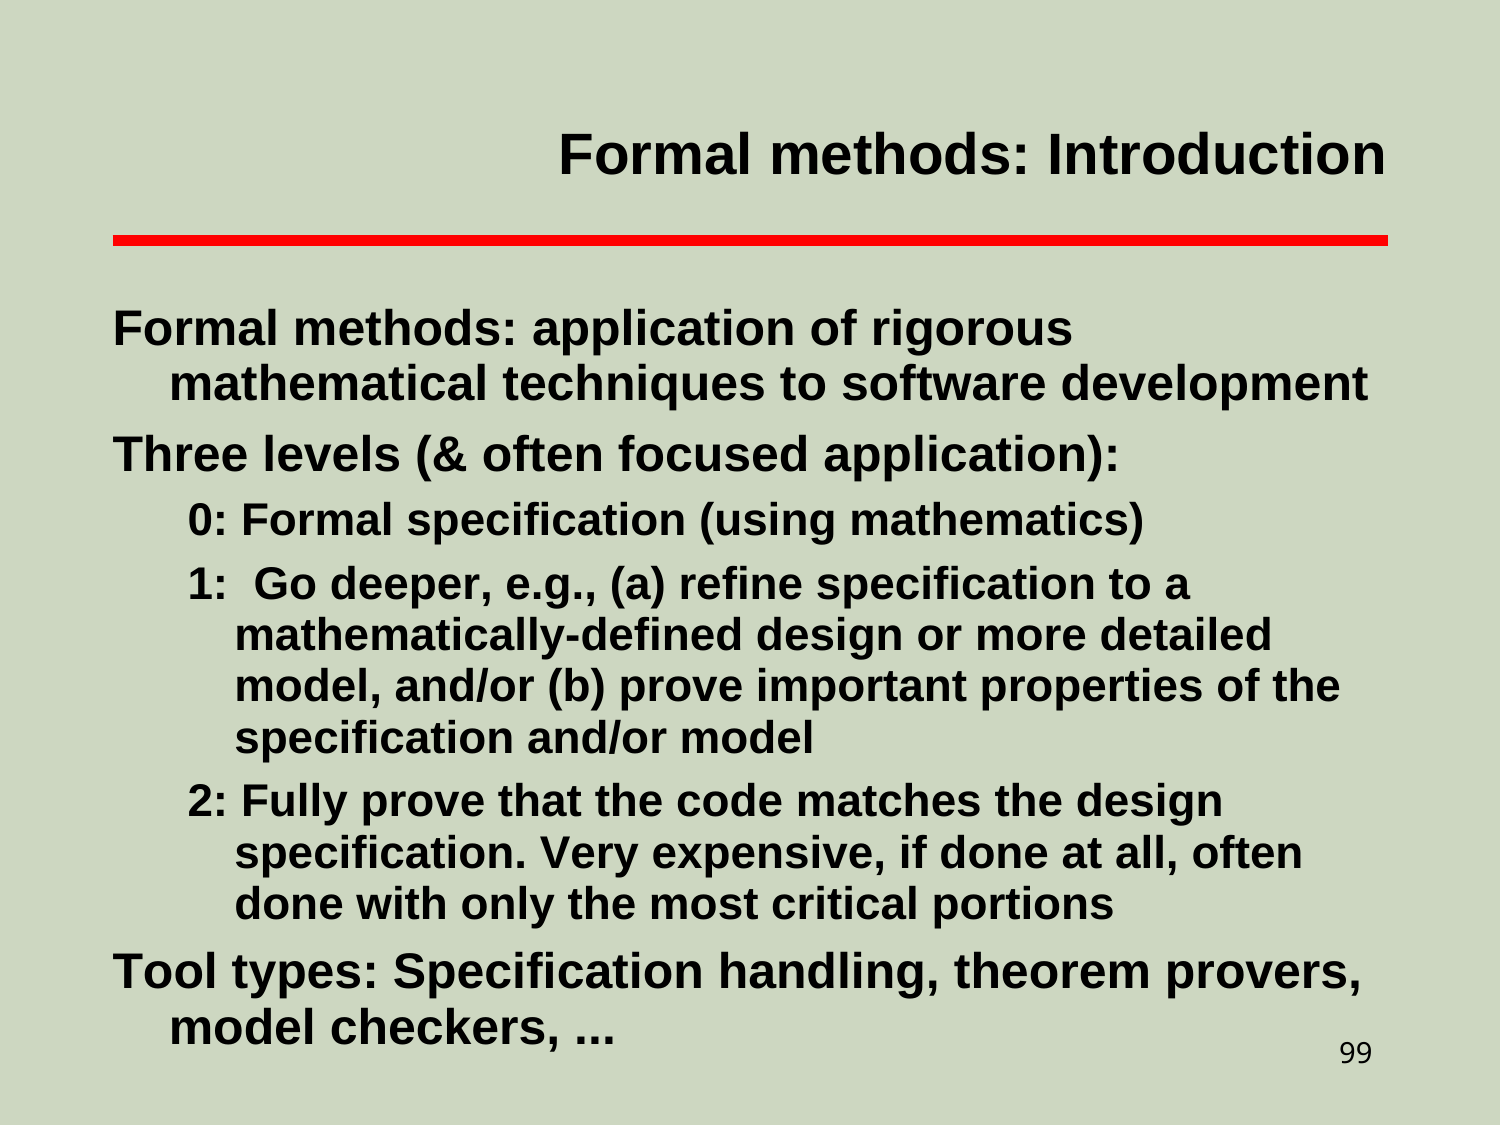

# Formal methods: Introduction
Formal methods: application of rigorous mathematical techniques to software development
Three levels (& often focused application):
0: Formal specification (using mathematics)
1: Go deeper, e.g., (a) refine specification to a mathematically-defined design or more detailed model, and/or (b) prove important properties of the specification and/or model
2: Fully prove that the code matches the design specification. Very expensive, if done at all, often done with only the most critical portions
Tool types: Specification handling, theorem provers, model checkers, ...